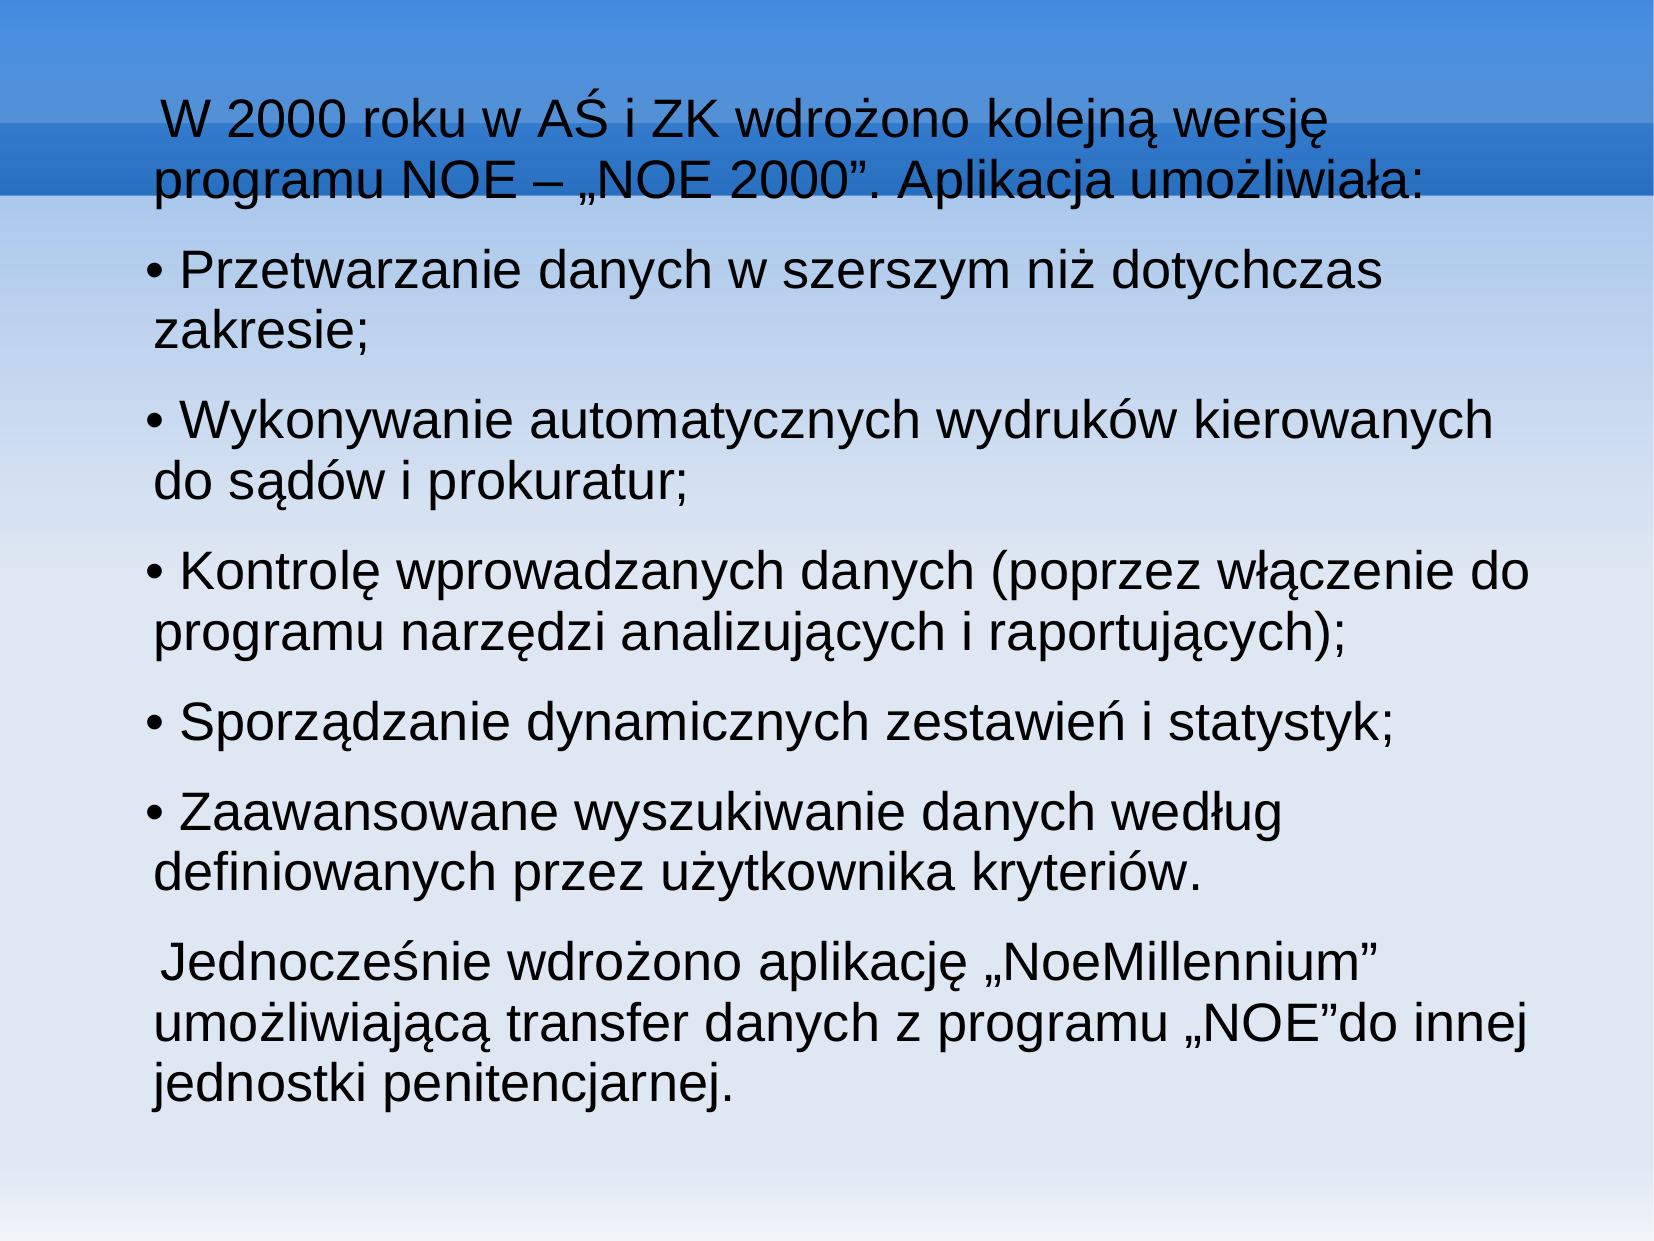

#
 W 2000 roku w AŚ i ZK wdrożono kolejną wersję programu NOE – „NOE 2000”. Aplikacja umożliwiała:
 • Przetwarzanie danych w szerszym niż dotychczas zakresie;
 • Wykonywanie automatycznych wydruków kierowanych do sądów i prokuratur;
 • Kontrolę wprowadzanych danych (poprzez włączenie do programu narzędzi analizujących i raportujących);
 • Sporządzanie dynamicznych zestawień i statystyk;
 • Zaawansowane wyszukiwanie danych według definiowanych przez użytkownika kryteriów.
 Jednocześnie wdrożono aplikację „NoeMillennium” umożliwiającą transfer danych z programu „NOE”do innej jednostki penitencjarnej.